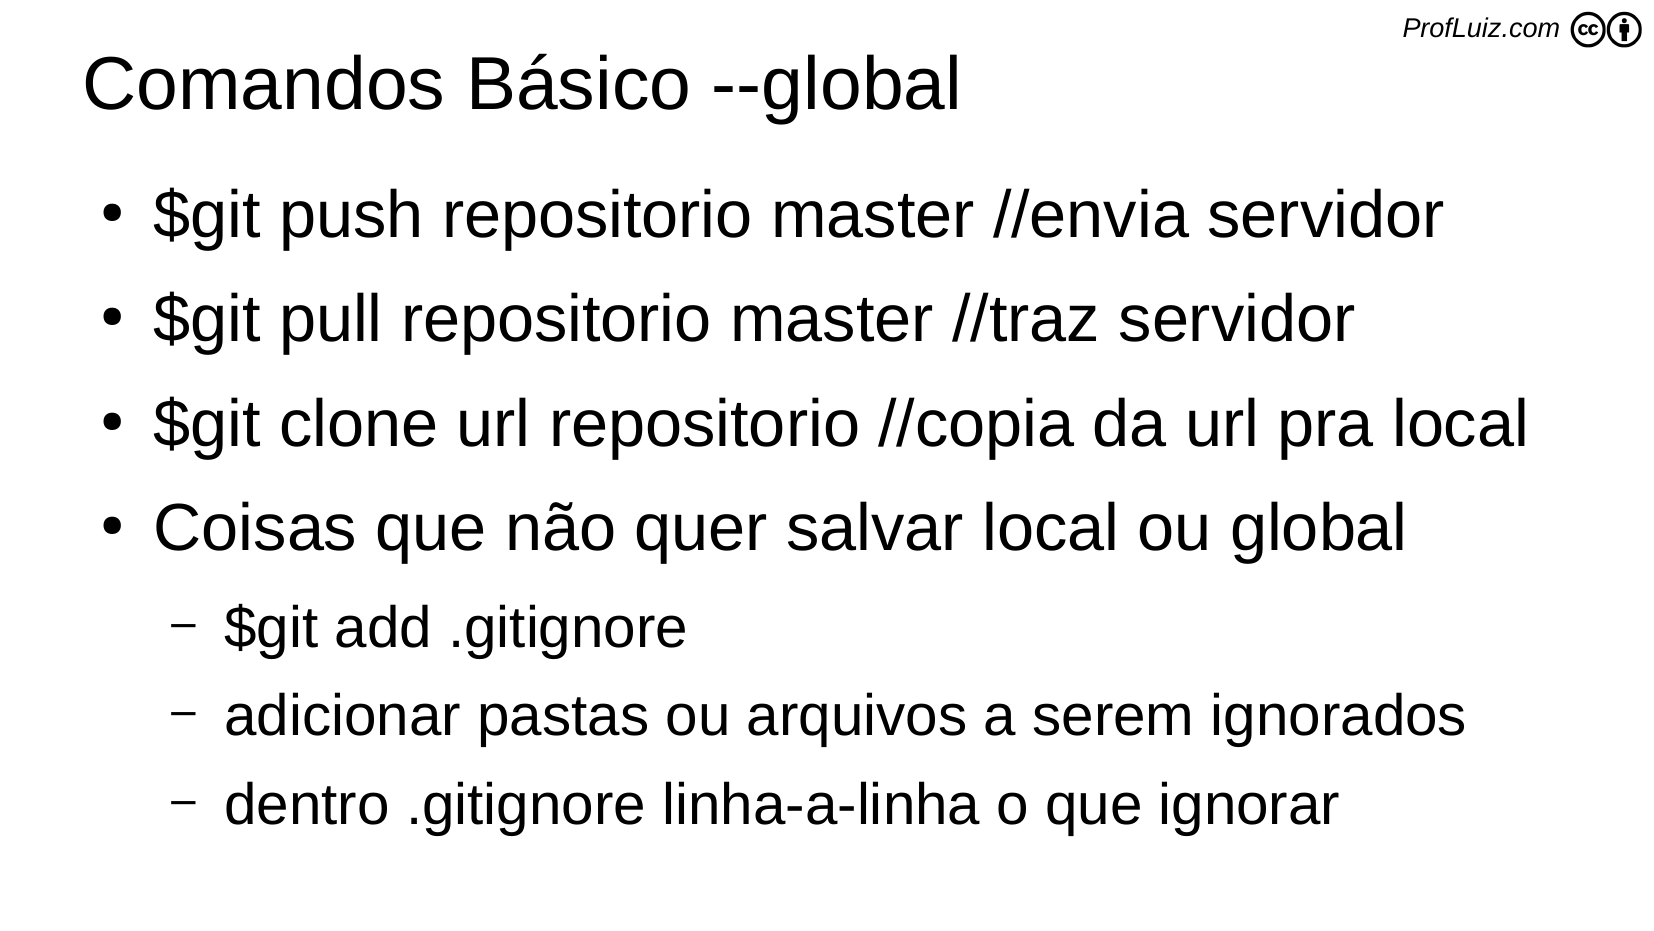

# Comandos Básico --global
$git push repositorio master //envia servidor
$git pull repositorio master //traz servidor
$git clone url repositorio //copia da url pra local
Coisas que não quer salvar local ou global
$git add .gitignore
adicionar pastas ou arquivos a serem ignorados
dentro .gitignore linha-a-linha o que ignorar